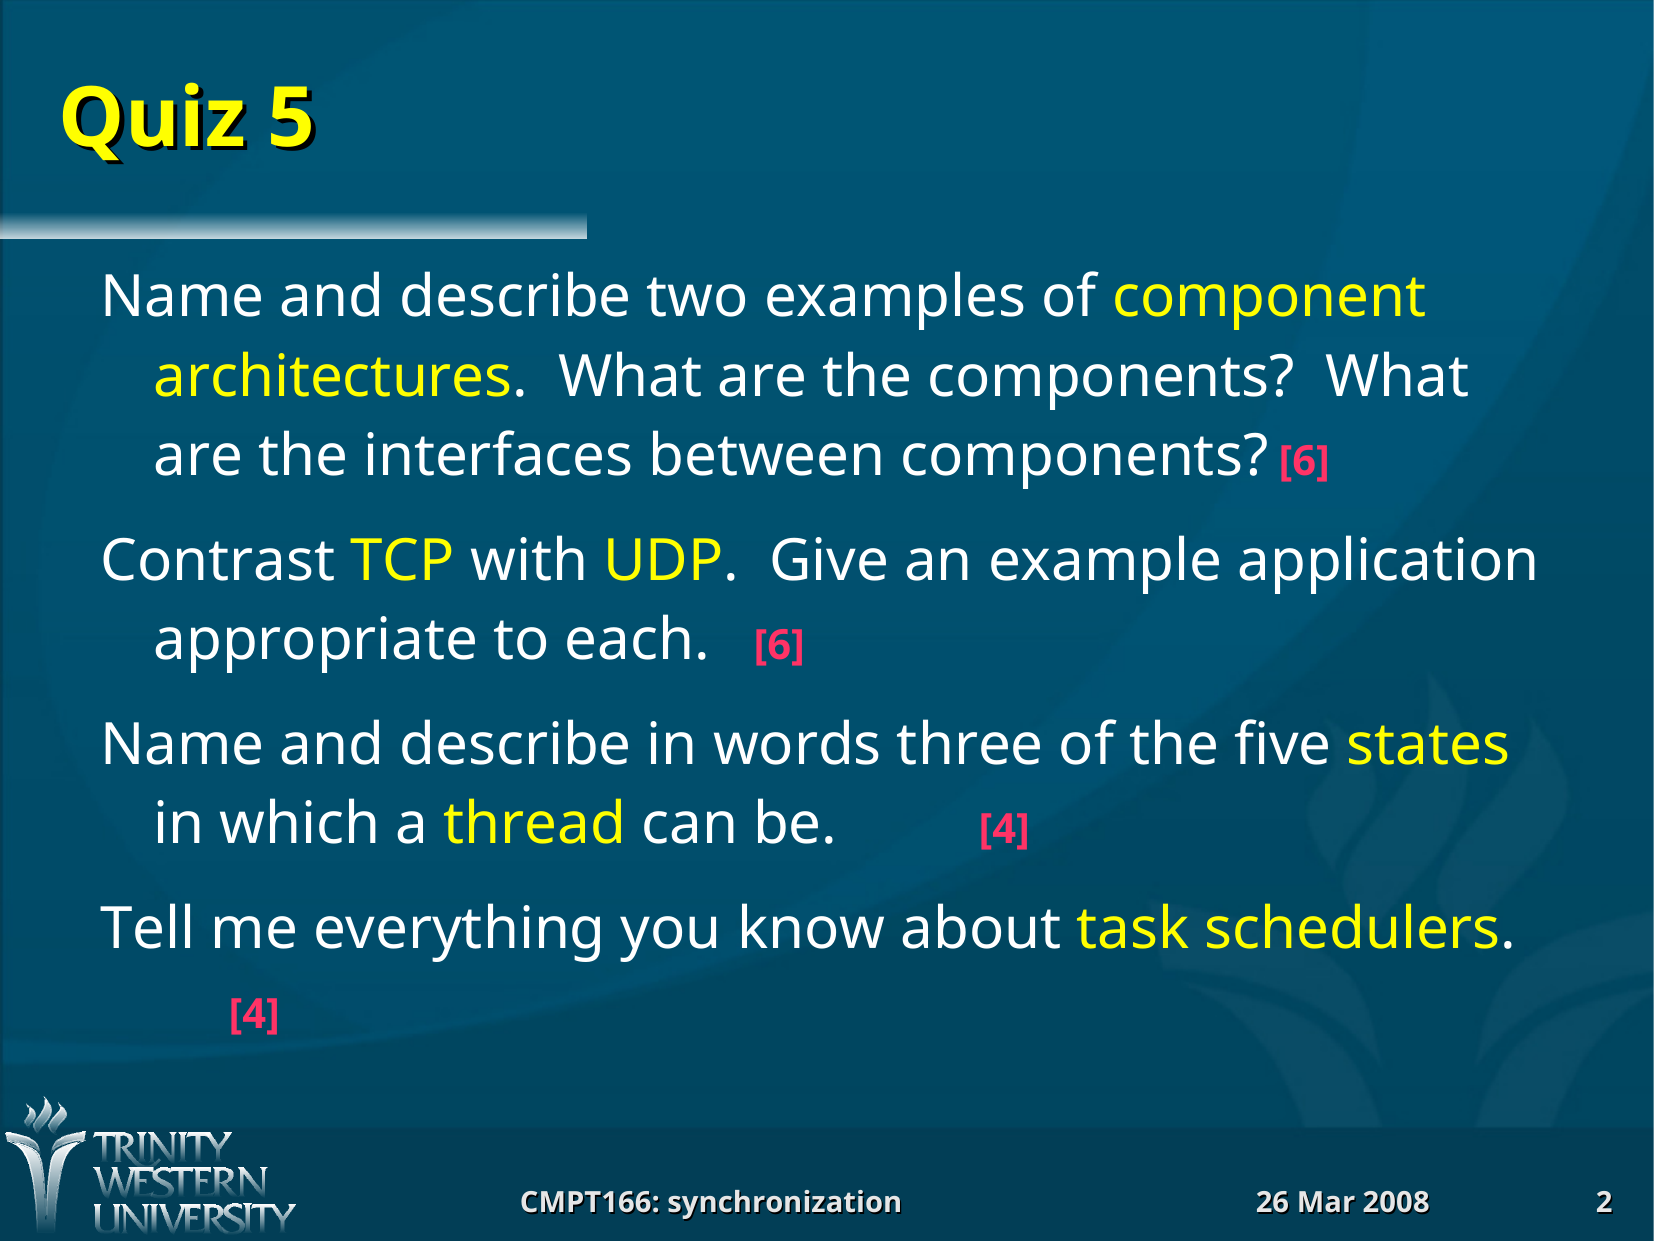

# Quiz 5
Name and describe two examples of component architectures. What are the components? What are the interfaces between components?	[6]
Contrast TCP with UDP. Give an example application appropriate to each.	[6]
Name and describe in words three of the five states in which a thread can be.		[4]
Tell me everything you know about task schedulers.	[4]
CMPT166: synchronization
26 Mar 2008
2